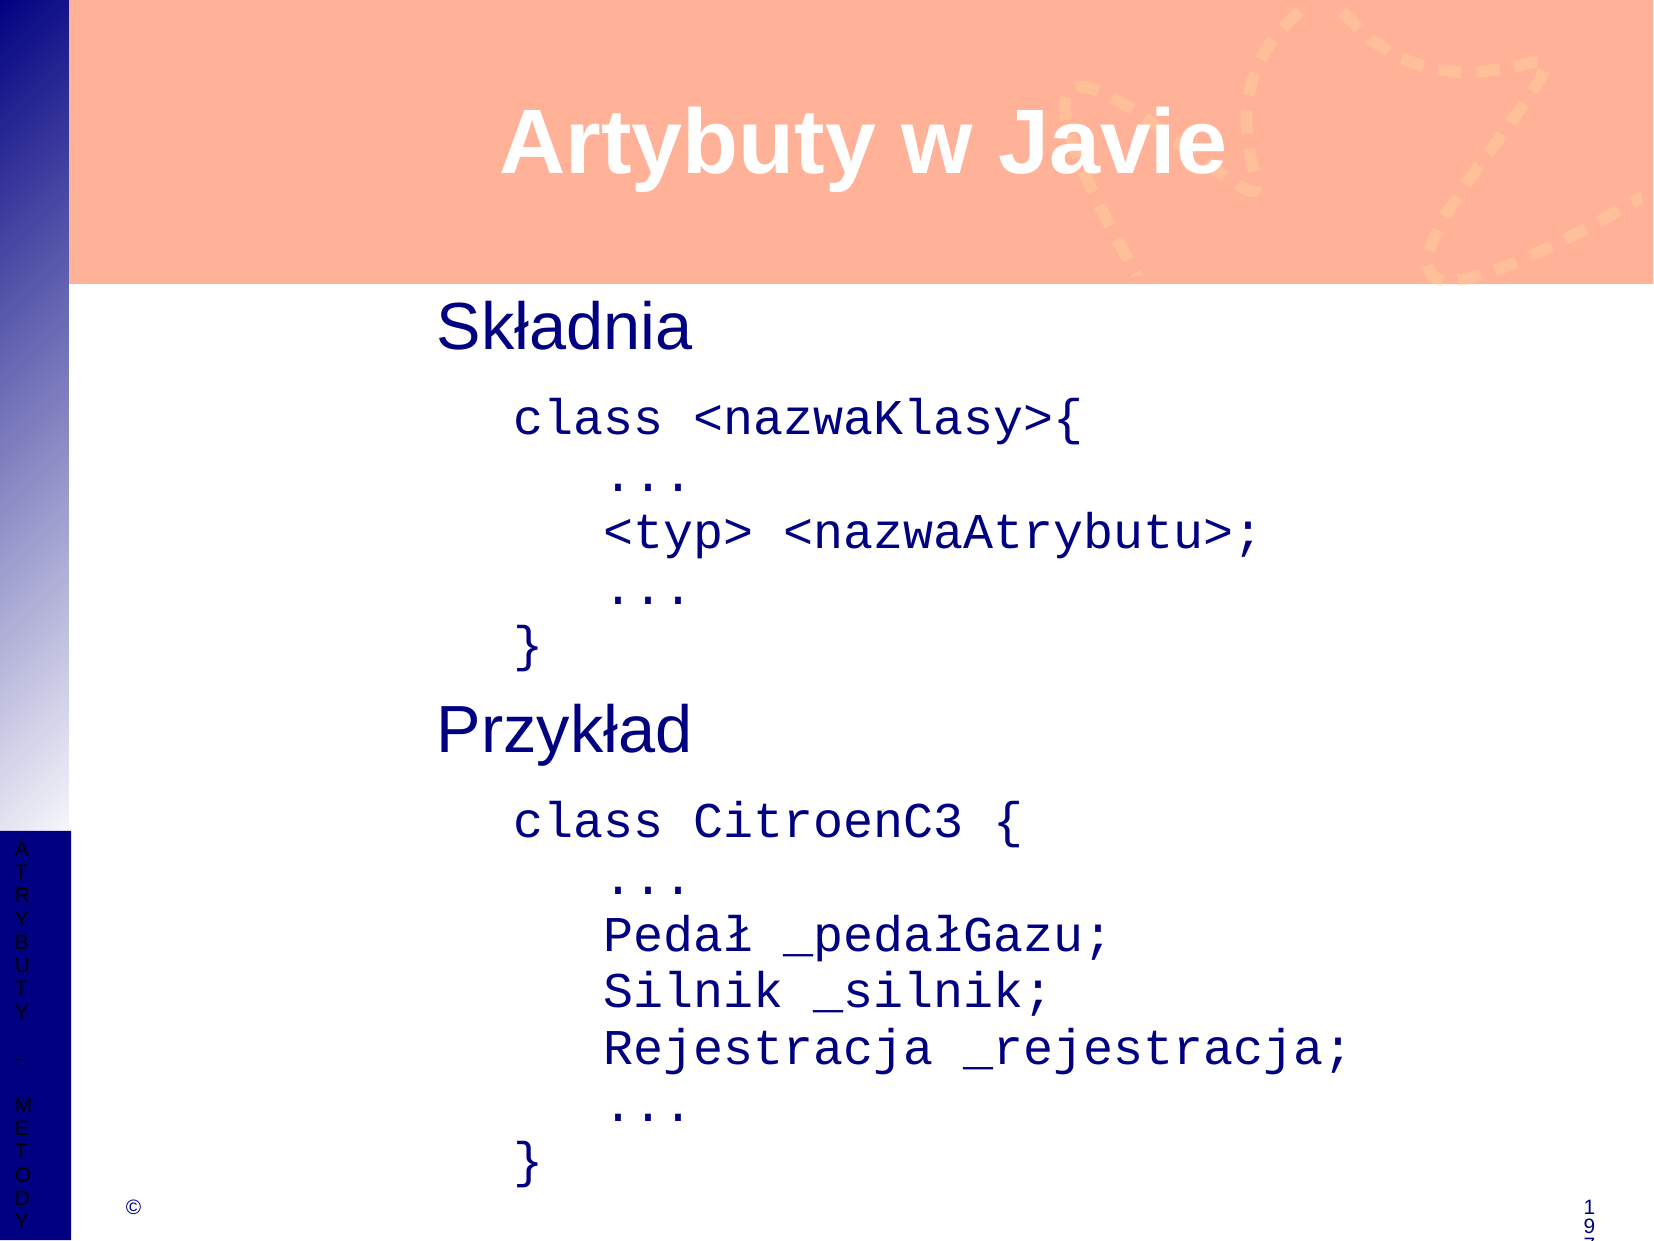

# Artybuty w Javie
Składnia
class <nazwaKlasy>{
 ...
 <typ> <nazwaAtrybutu>;
 ...
}
Przykład
class CitroenC3 {
 ...
 Pedał _pedałGazu;
 Silnik _silnik;
 Rejestracja _rejestracja;
 ...
}
A
T
R
Y
B
U
T
Y
-
M
E
T
O
D
Y